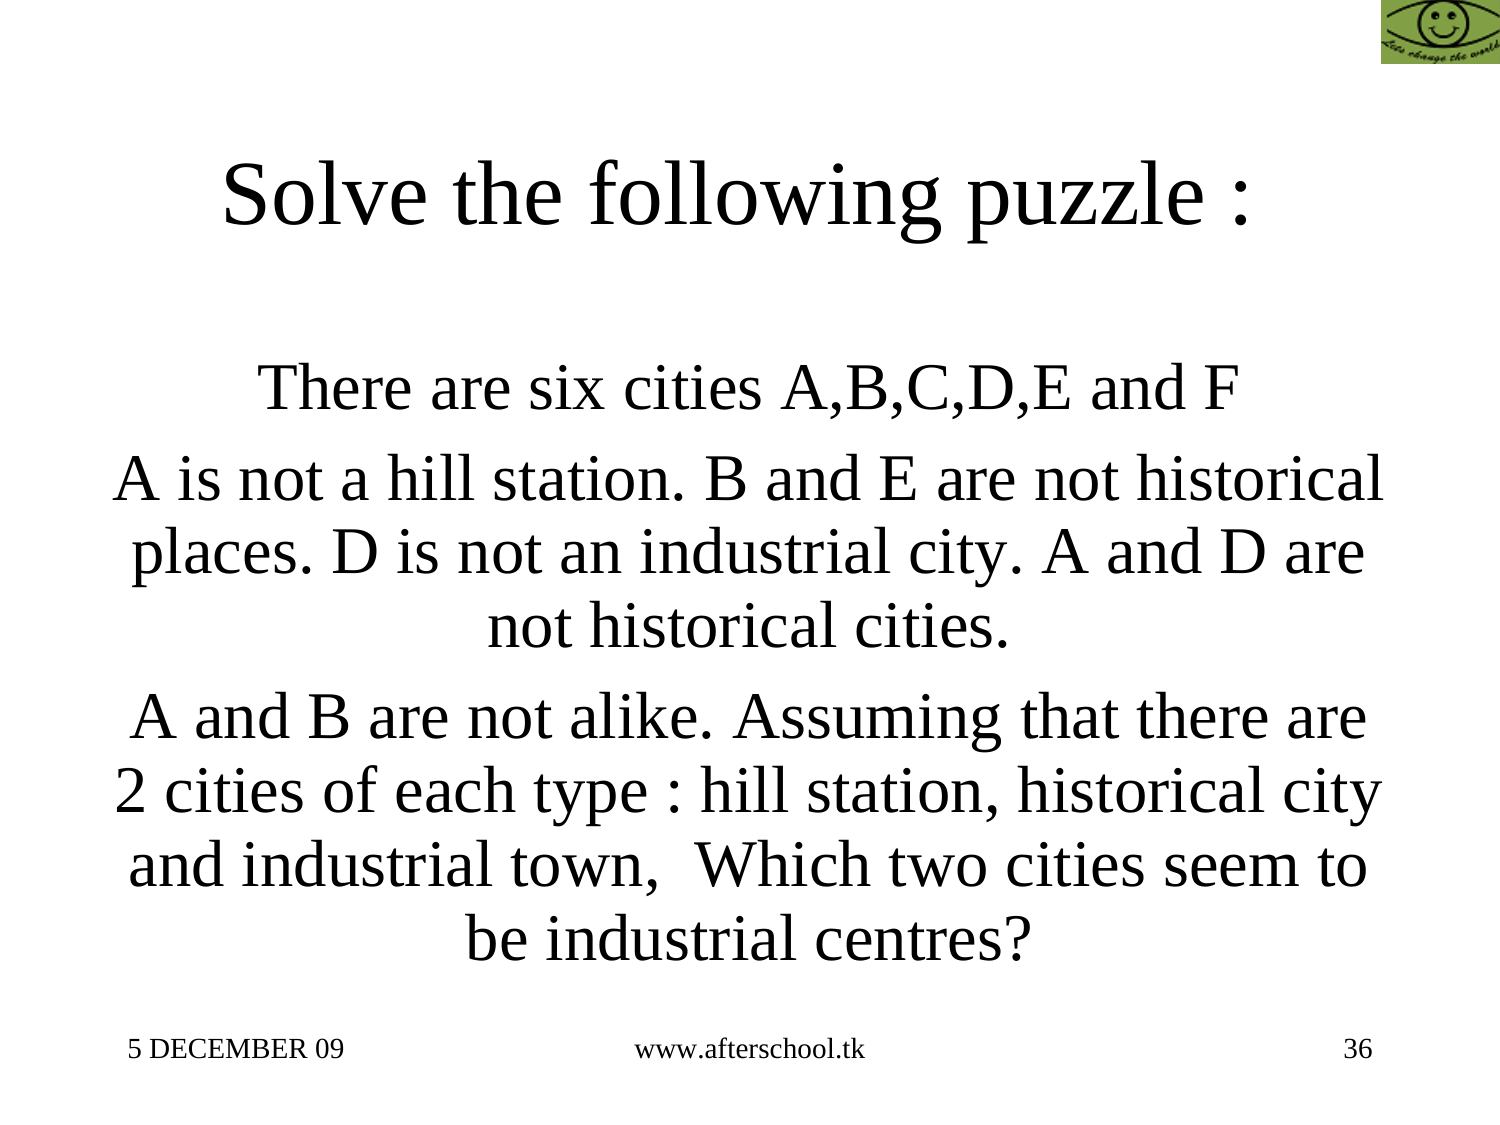

# Solve the following puzzle :
There are six cities A,B,C,D,E and F
A is not a hill station. B and E are not historical places. D is not an industrial city. A and D are not historical cities.
A and B are not alike. Assuming that there are 2 cities of each type : hill station, historical city and industrial town, Which two cities seem to be industrial centres?
MFI Seminar Jain PG College
AFTERSCHOOOL centre for social entrepreneurship
36